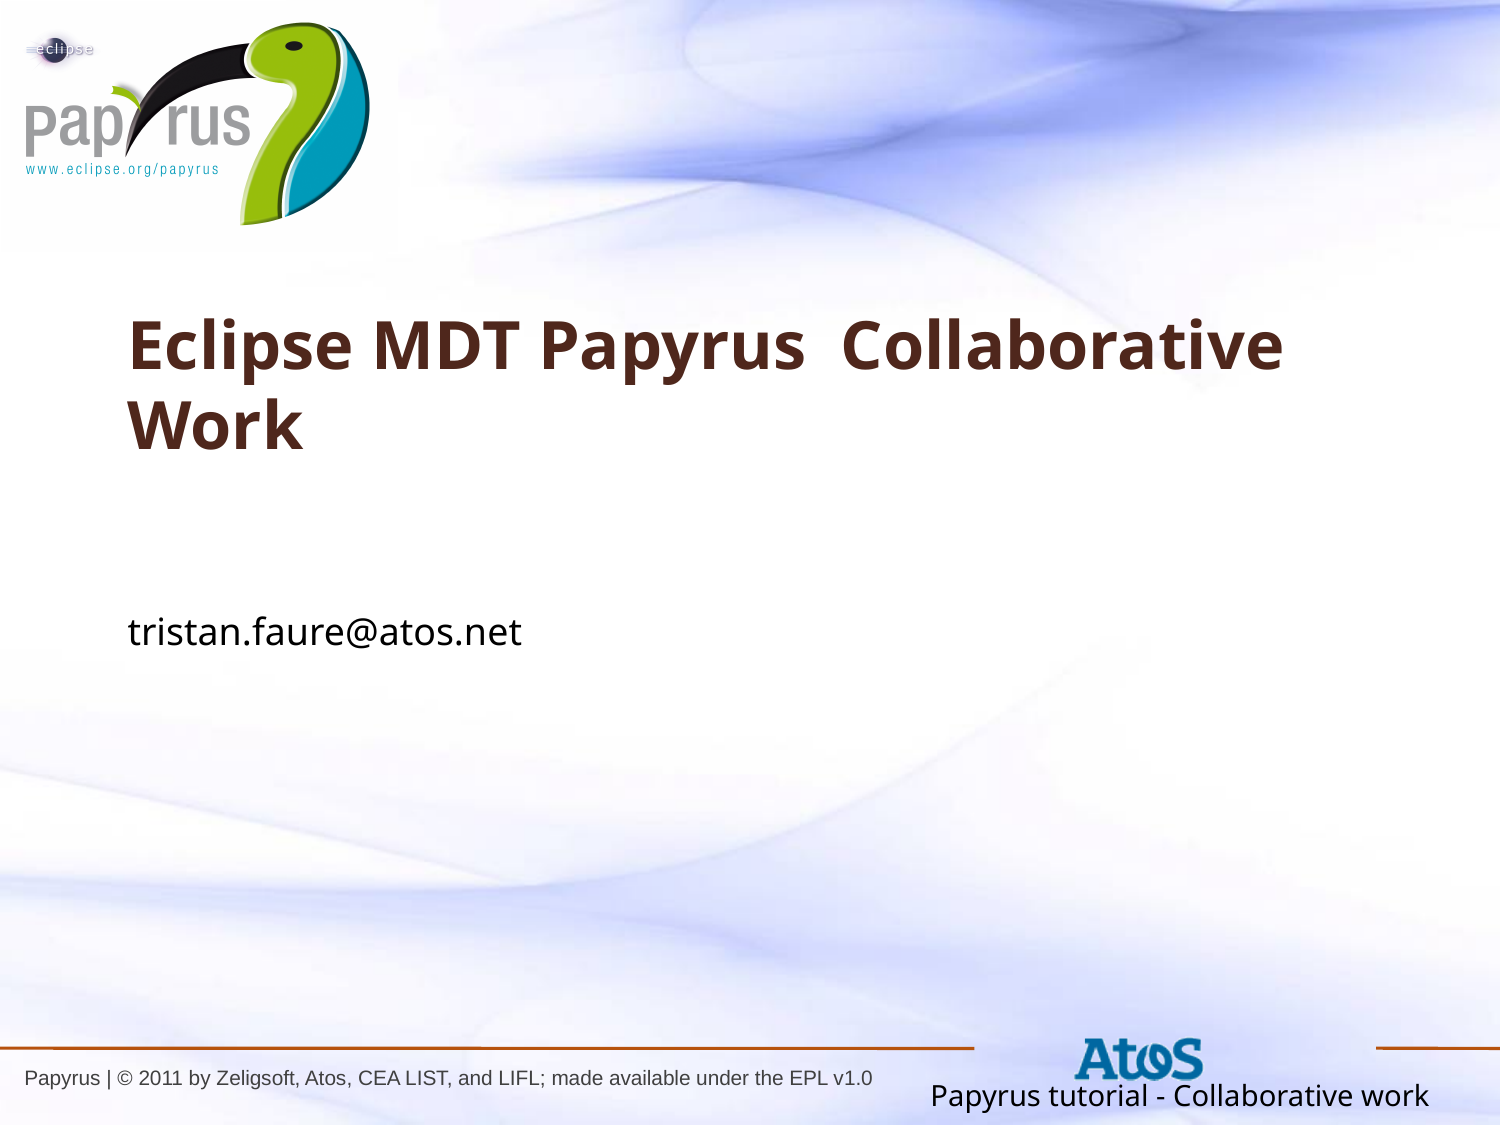

# Eclipse MDT Papyrus Collaborative Work
tristan.faure@atos.net
Papyrus tutorial - Collaborative work